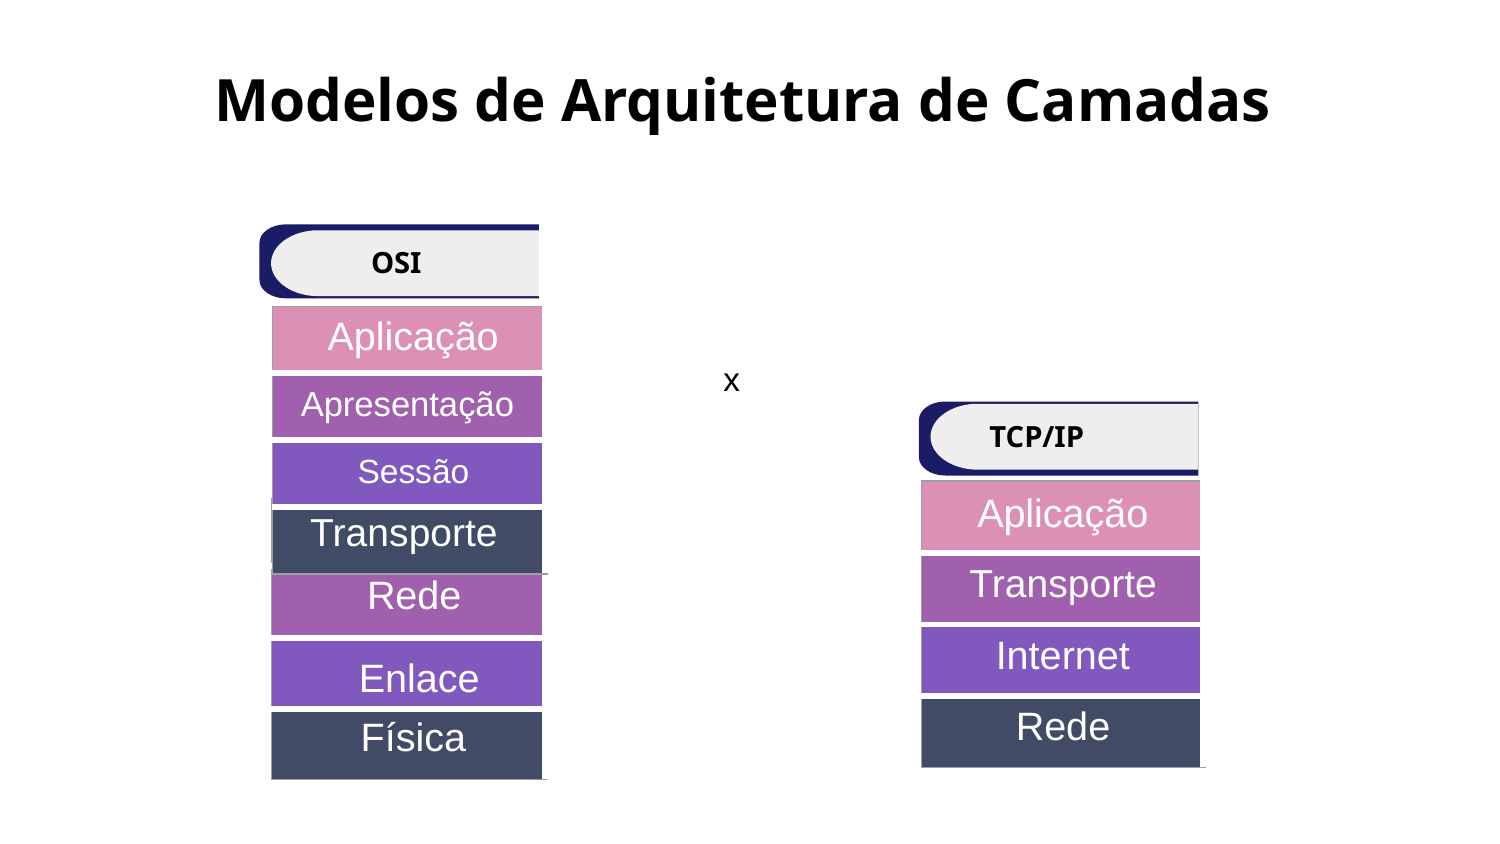

# Modelos de Arquitetura de Camadas
OSI
| |
| --- |
| |
| |
| |
Aplicação
x
Apresentação
TCP/IP
Sessão
| |
| --- |
| |
| |
| |
Aplicação
| |
| --- |
| |
| |
| |
Transporte
Transporte
Rede
Internet
Enlace
Rede
Física